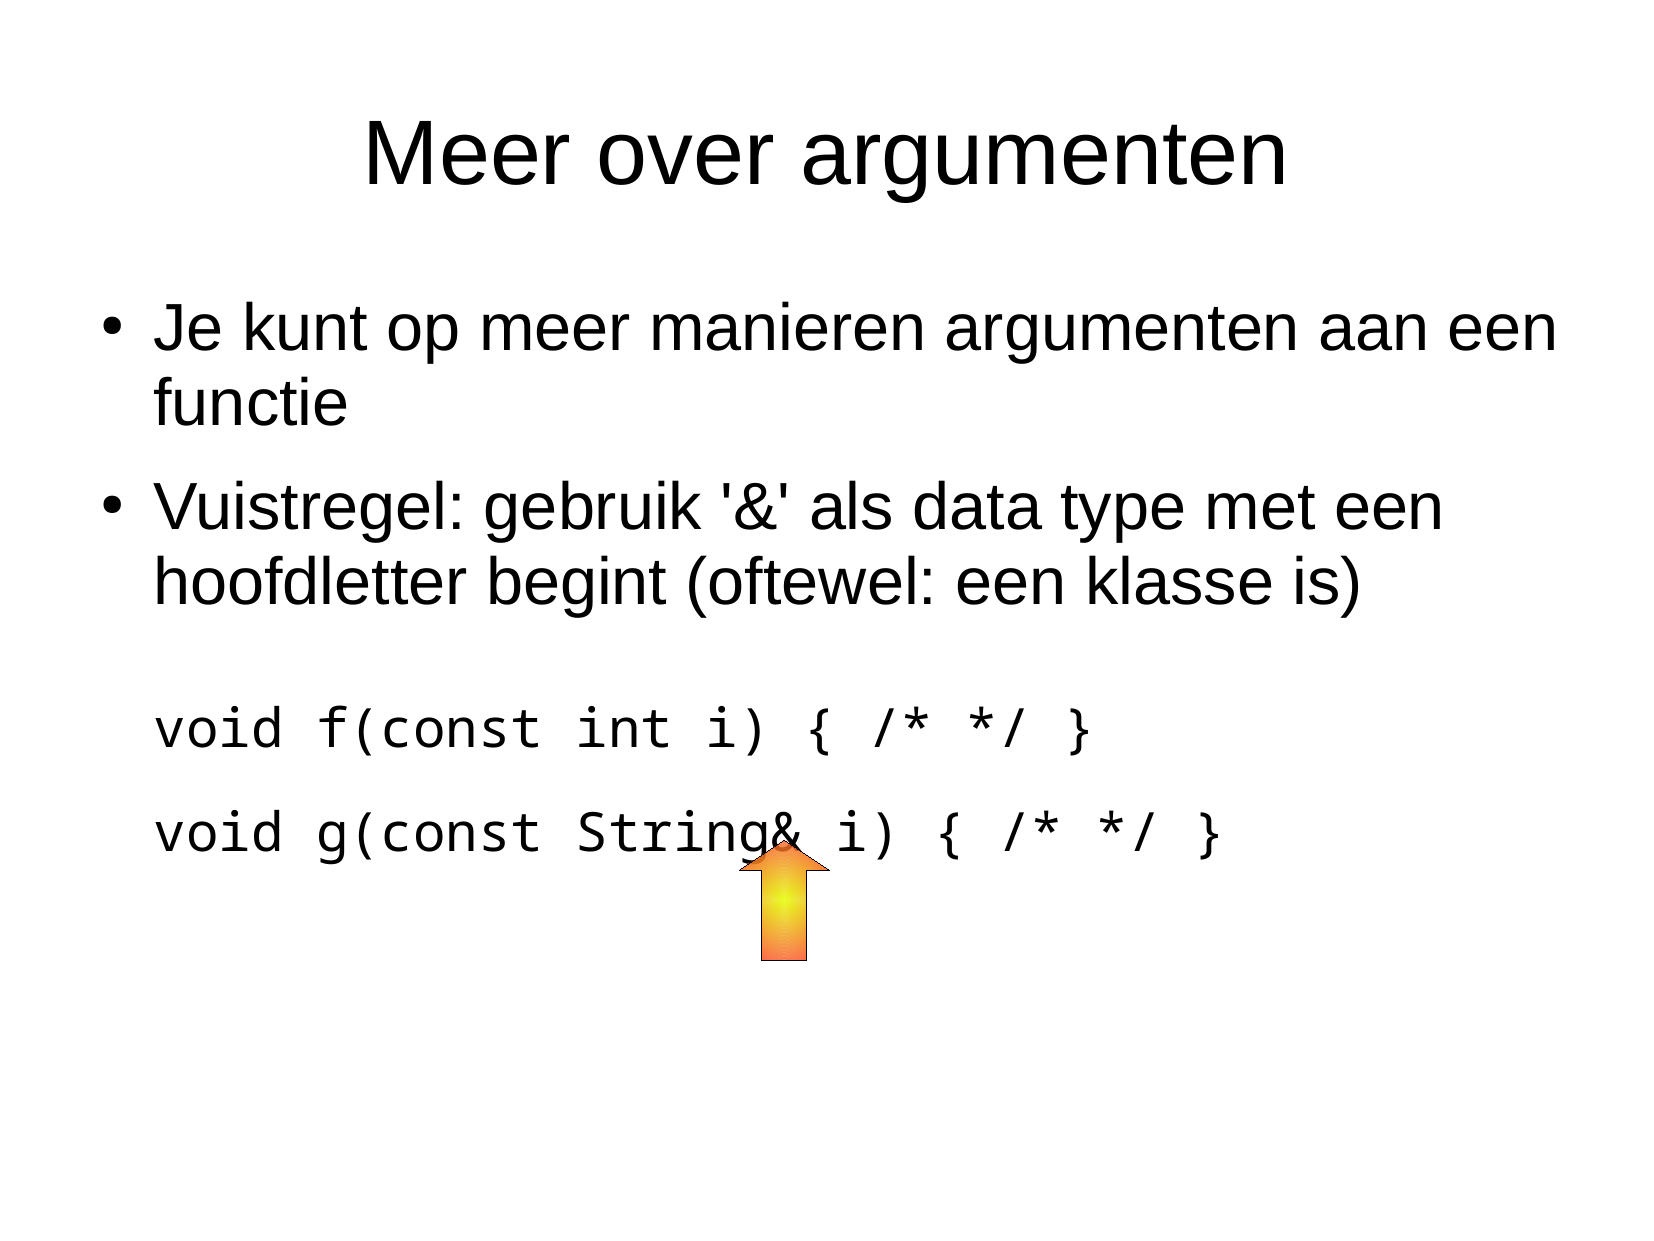

# Meer over argumenten
Je kunt op meer manieren argumenten aan een functie
Vuistregel: gebruik '&' als data type met een hoofdletter begint (oftewel: een klasse is)
void f(const int i) { /* */ }
void g(const String& i) { /* */ }